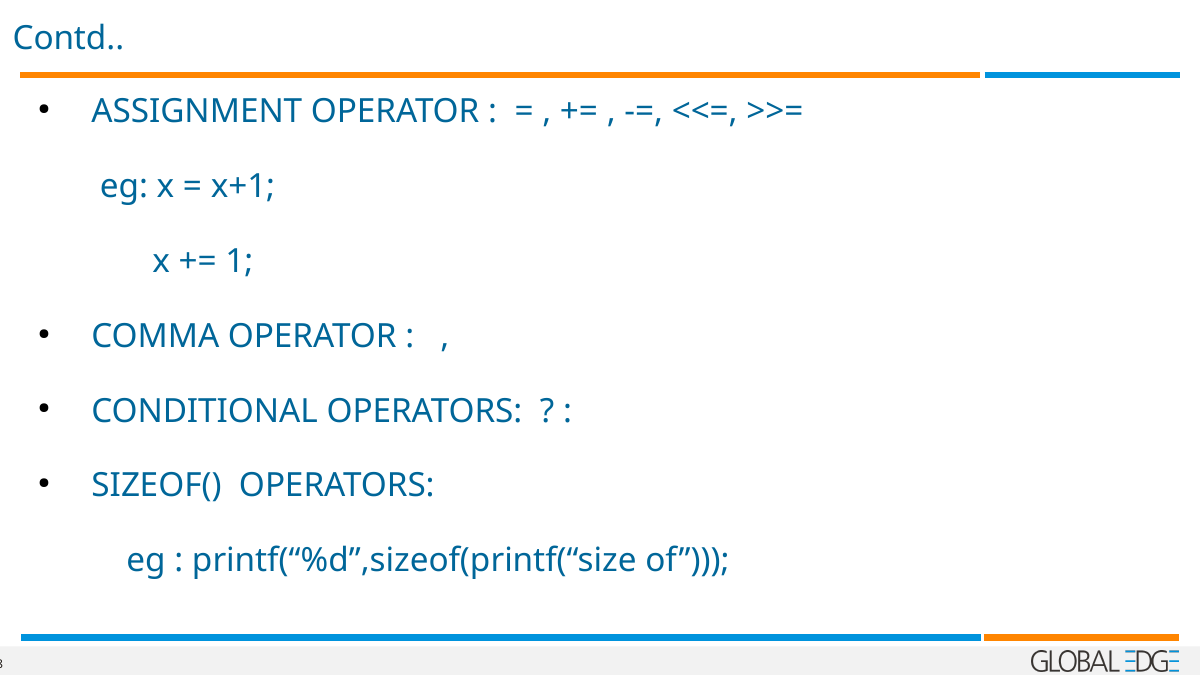

# Contd..
ASSIGNMENT OPERATOR : = , += , -=, <<=, >>=
 eg: x = x+1;
 x += 1;
COMMA OPERATOR : ,
CONDITIONAL OPERATORS: ? :
SIZEOF() OPERATORS:
 eg : printf(“%d”,sizeof(printf(“size of”)));